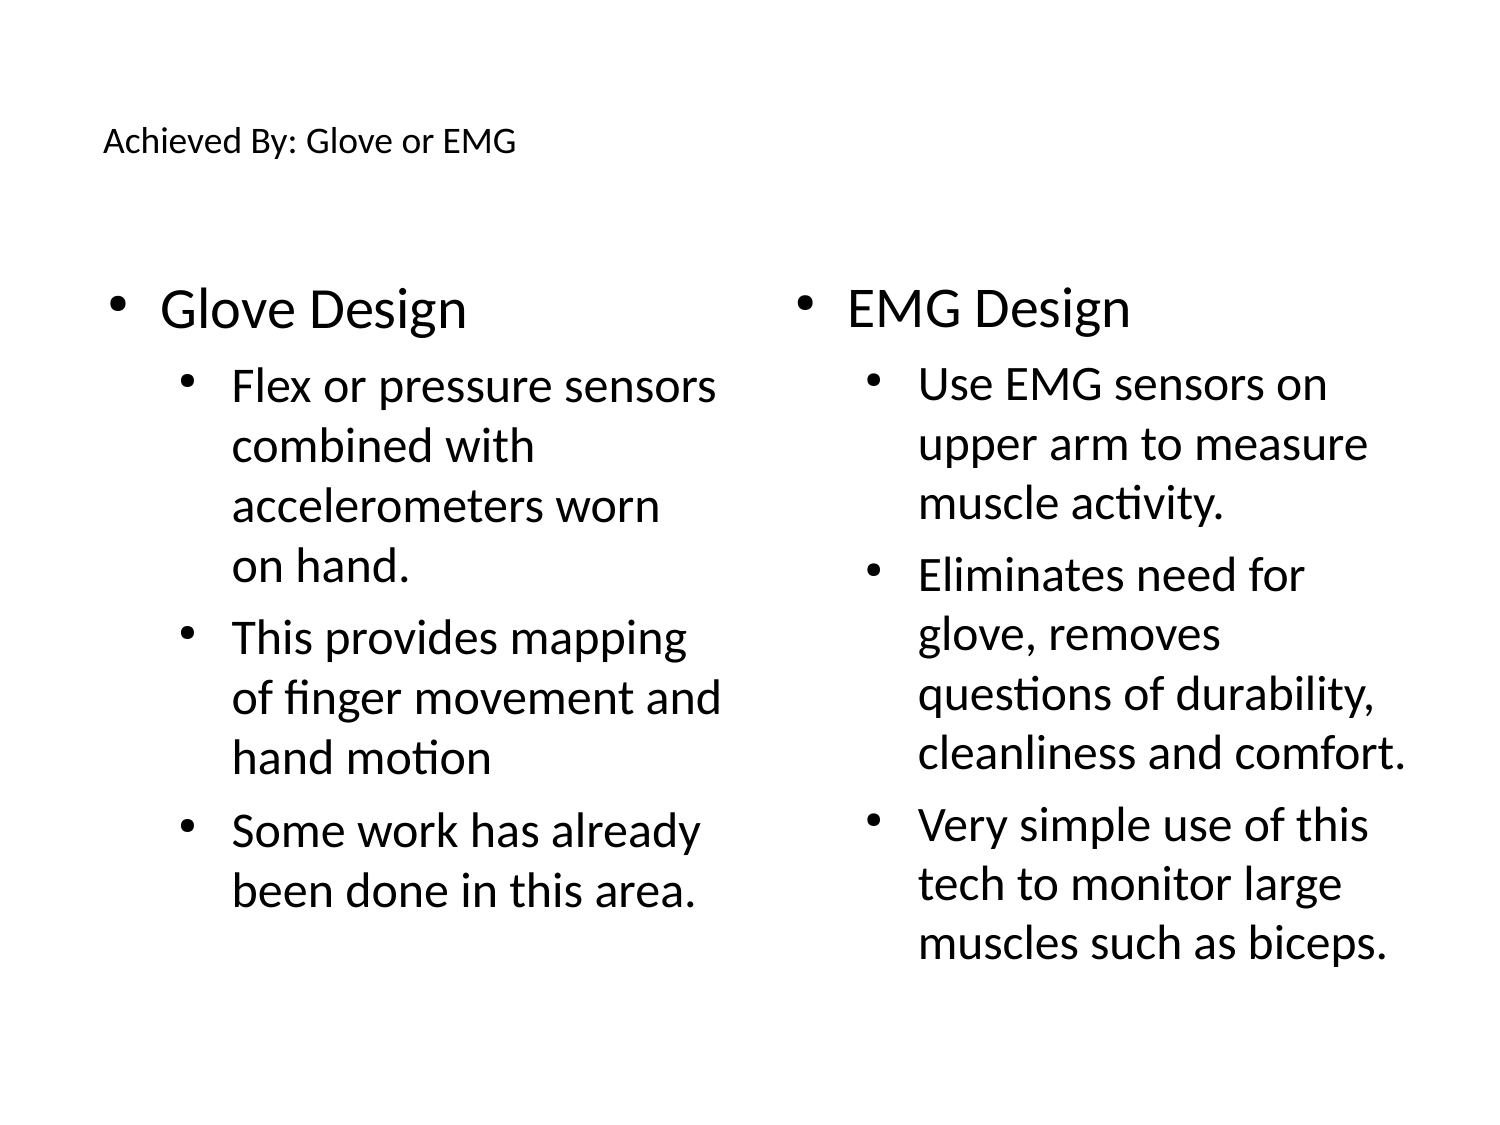

# Achieved By: Glove or EMG
Glove Design
Flex or pressure sensors combined with accelerometers worn on hand.
This provides mapping of finger movement and hand motion
Some work has already been done in this area.
EMG Design
Use EMG sensors on upper arm to measure muscle activity.
Eliminates need for glove, removes questions of durability, cleanliness and comfort.
Very simple use of this tech to monitor large muscles such as biceps.